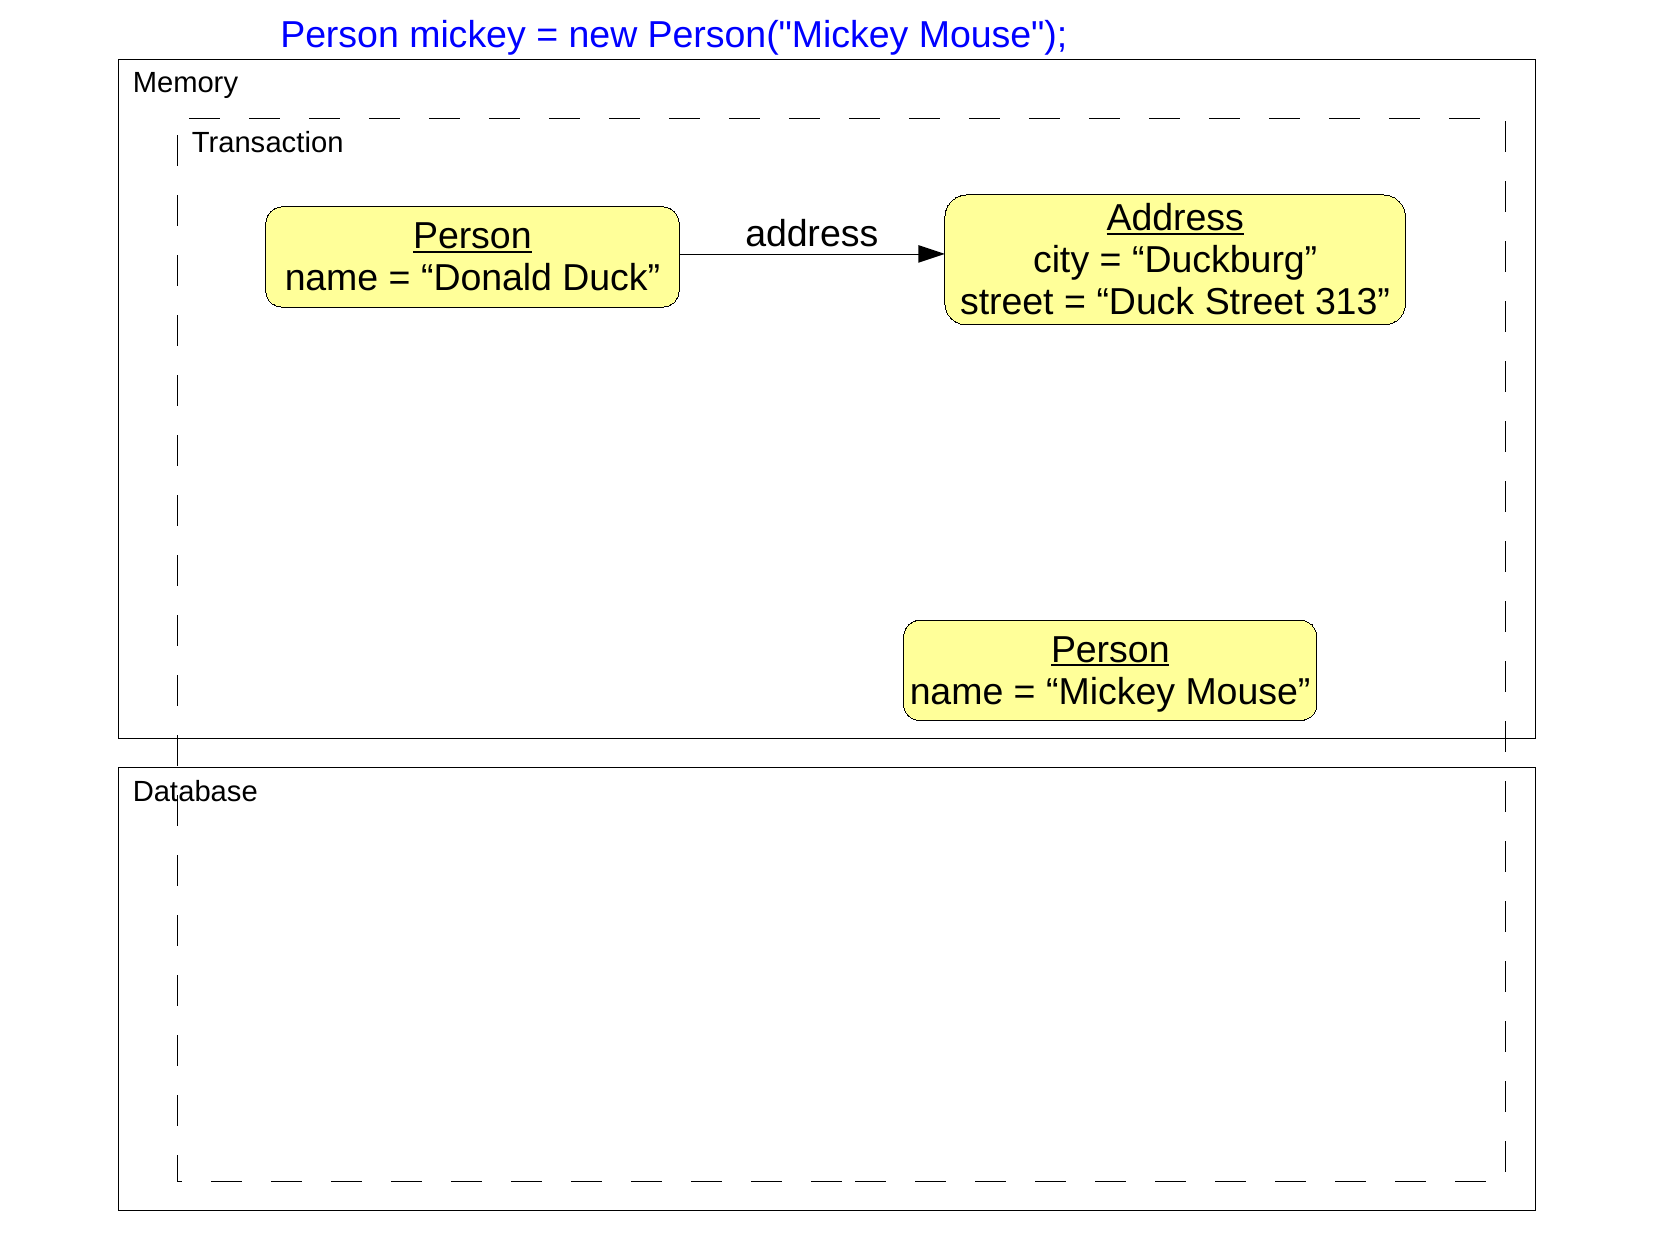

Person mickey = new Person("Mickey Mouse");
Memory
Transaction
Address
city = “Duckburg”
street = “Duck Street 313”
Person
name = “Donald Duck”
address
Person
name = “Mickey Mouse”
Database